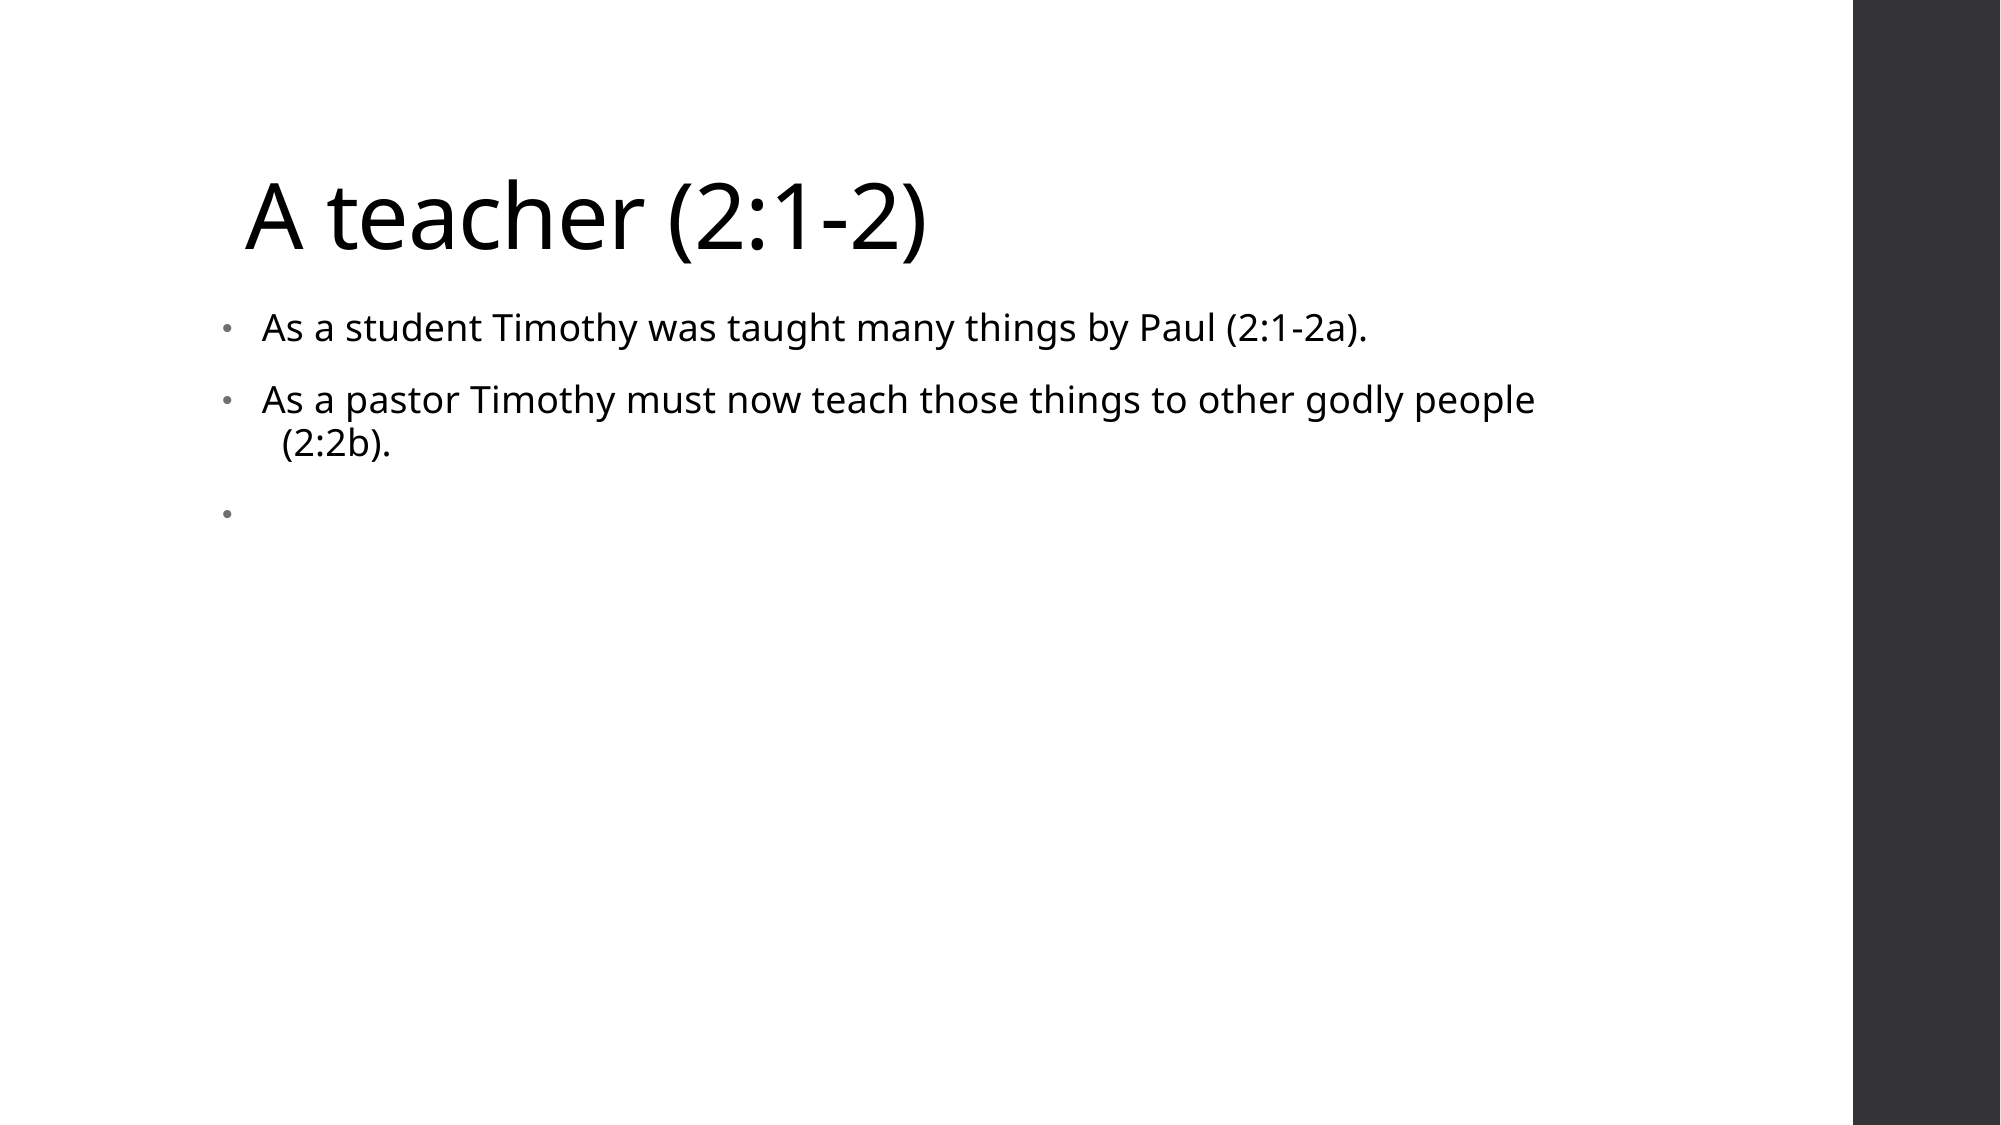

# A teacher (2:1-2)
 As a student Timothy was taught many things by Paul (2:1-2a).
 As a pastor Timothy must now teach those things to other godly people (2:2b).